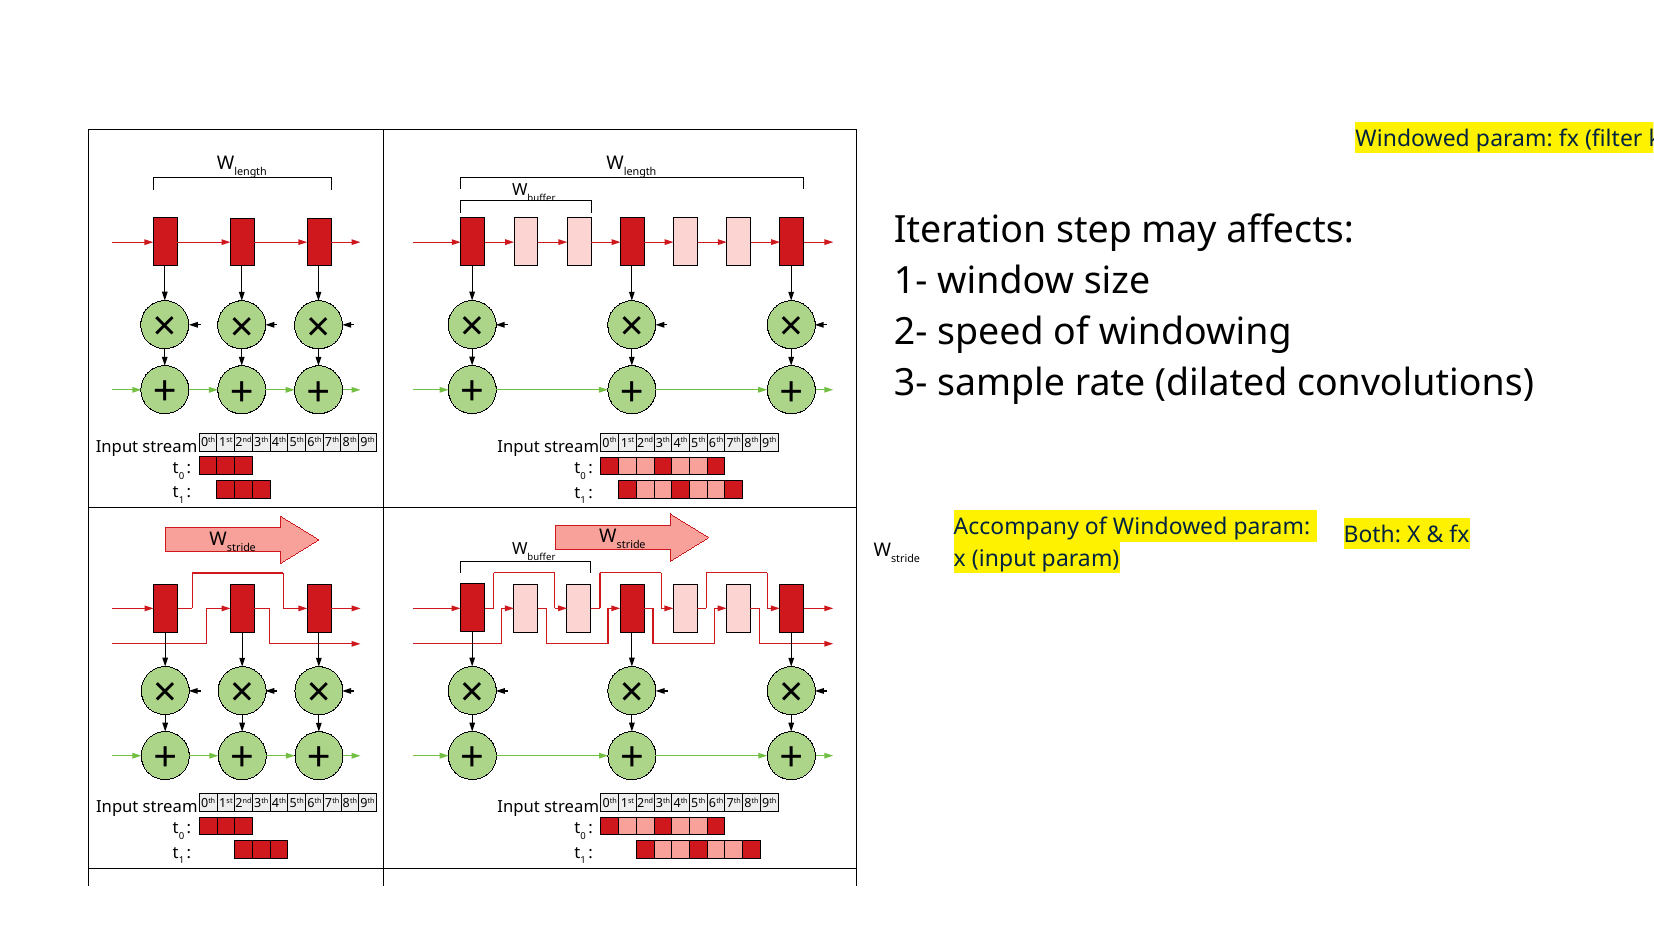

Windowed param: fx (filter kernel param)
Wlength
Wlength
Wbuffer
Iteration step may affects:
1- window size
2- speed of windowing
3- sample rate (dilated convolutions)
×
×
×
×
×
×
+
+
+
+
+
+
Input stream
Input stream
0th
1st
2nd
3th
4th
5th
6th
7th
8th
9th
0th
1st
2nd
3th
4th
5th
6th
7th
8th
9th
t0 :
t0 :
t1 :
t1 :
Accompany of Windowed param:
x (input param)
Both: X & fx
Wstride
Wstride
Wstride
Wbuffer
×
×
×
×
×
×
+
+
+
+
+
+
Input stream
Input stream
0th
1st
2nd
3th
4th
5th
6th
7th
8th
9th
0th
1st
2nd
3th
4th
5th
6th
7th
8th
9th
t0 :
t0 :
t1 :
t1 :